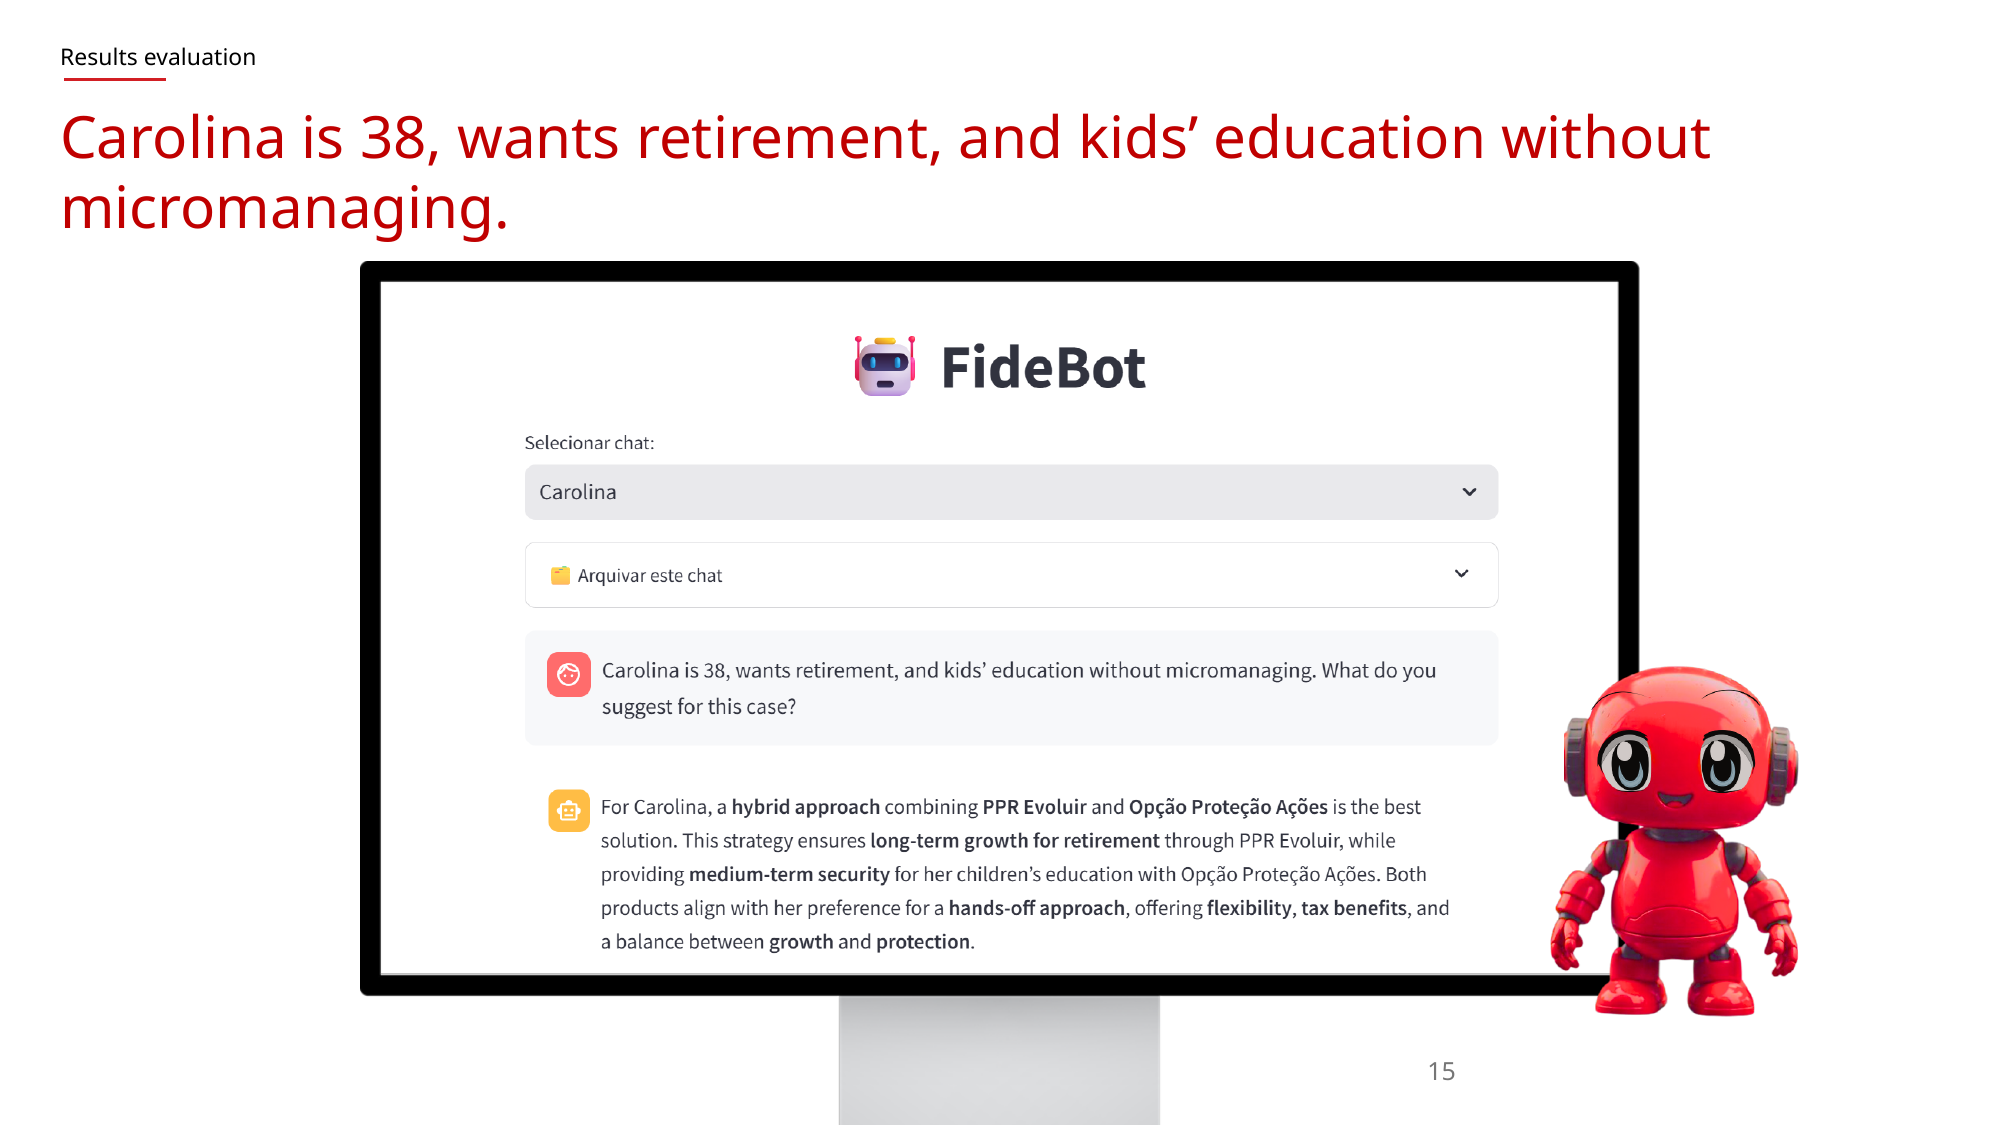

Results evaluation
Carolina is 38, wants retirement, and kids’ education without micromanaging.